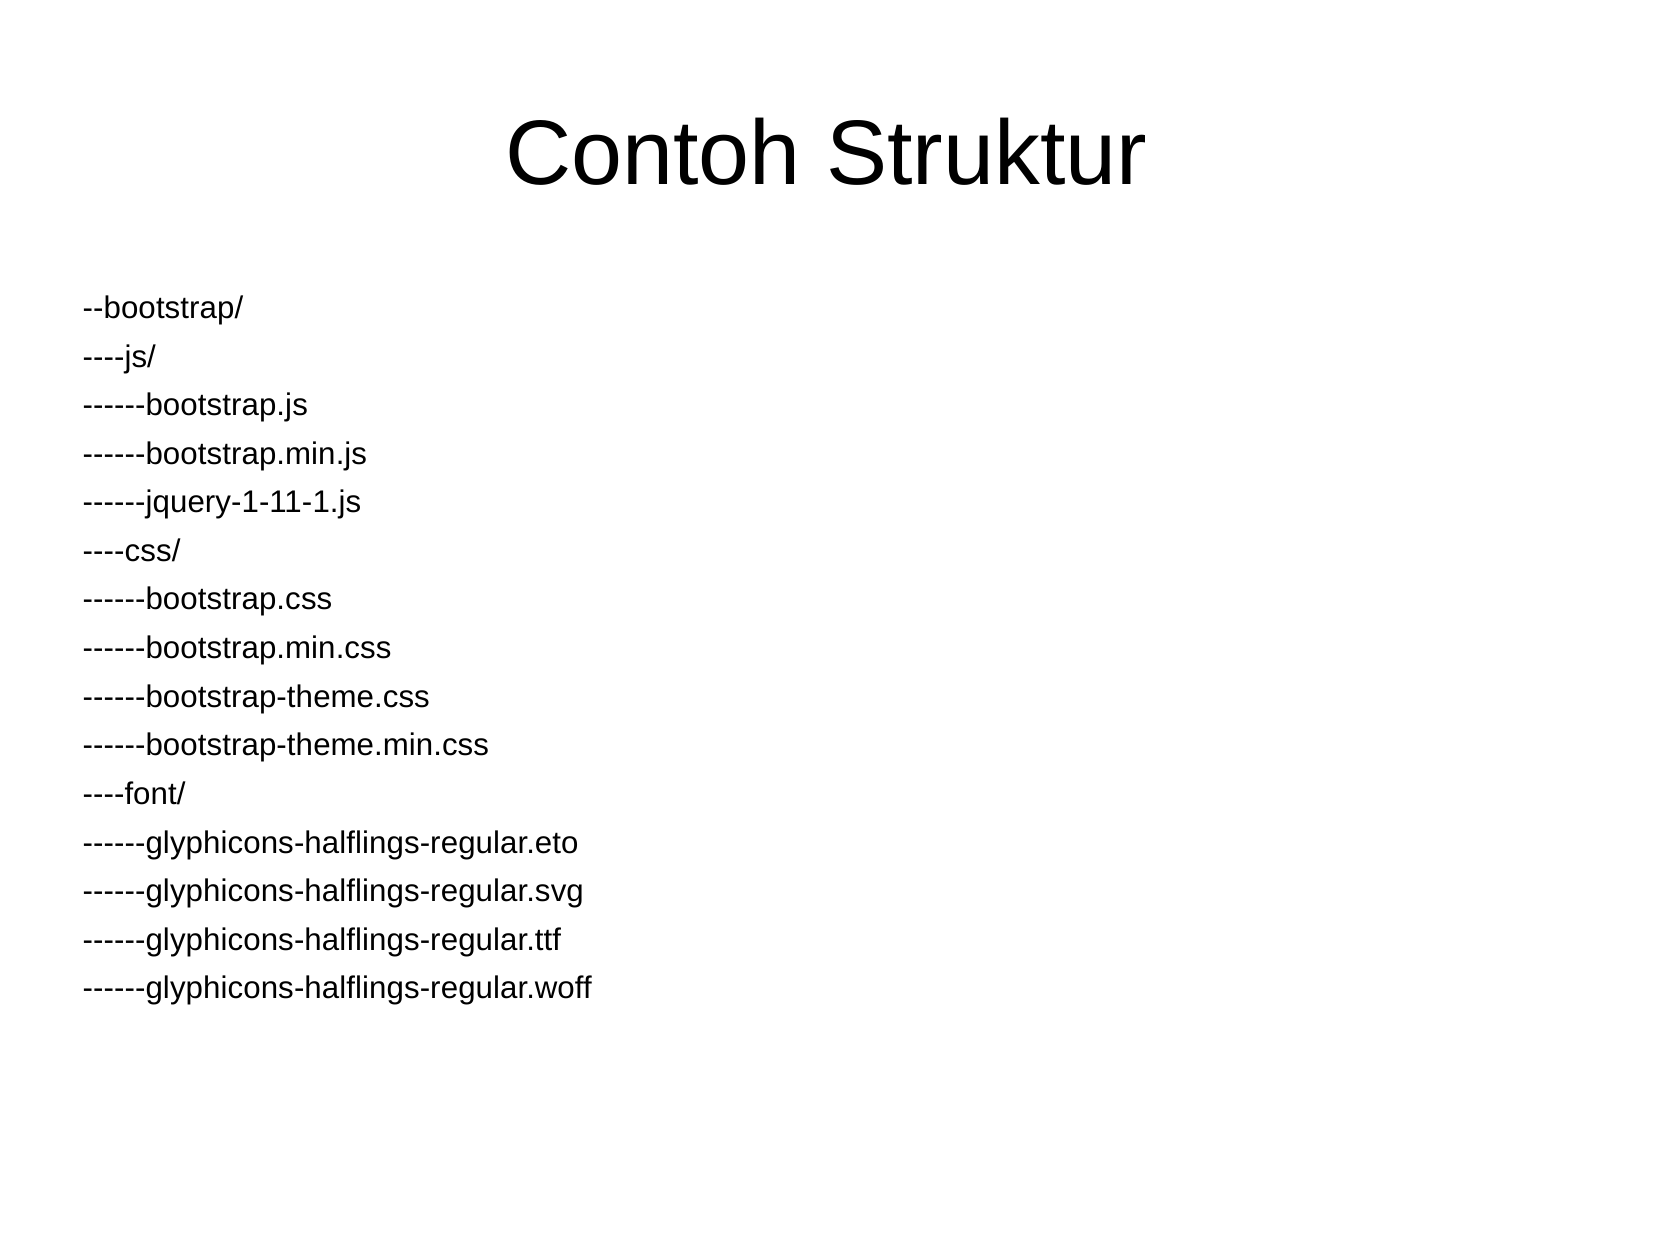

# Contoh Struktur
--bootstrap/
----js/
------bootstrap.js
------bootstrap.min.js
------jquery-1-11-1.js
----css/
------bootstrap.css
------bootstrap.min.css
------bootstrap-theme.css
------bootstrap-theme.min.css
----font/
------glyphicons-halflings-regular.eto
------glyphicons-halflings-regular.svg
------glyphicons-halflings-regular.ttf
------glyphicons-halflings-regular.woff